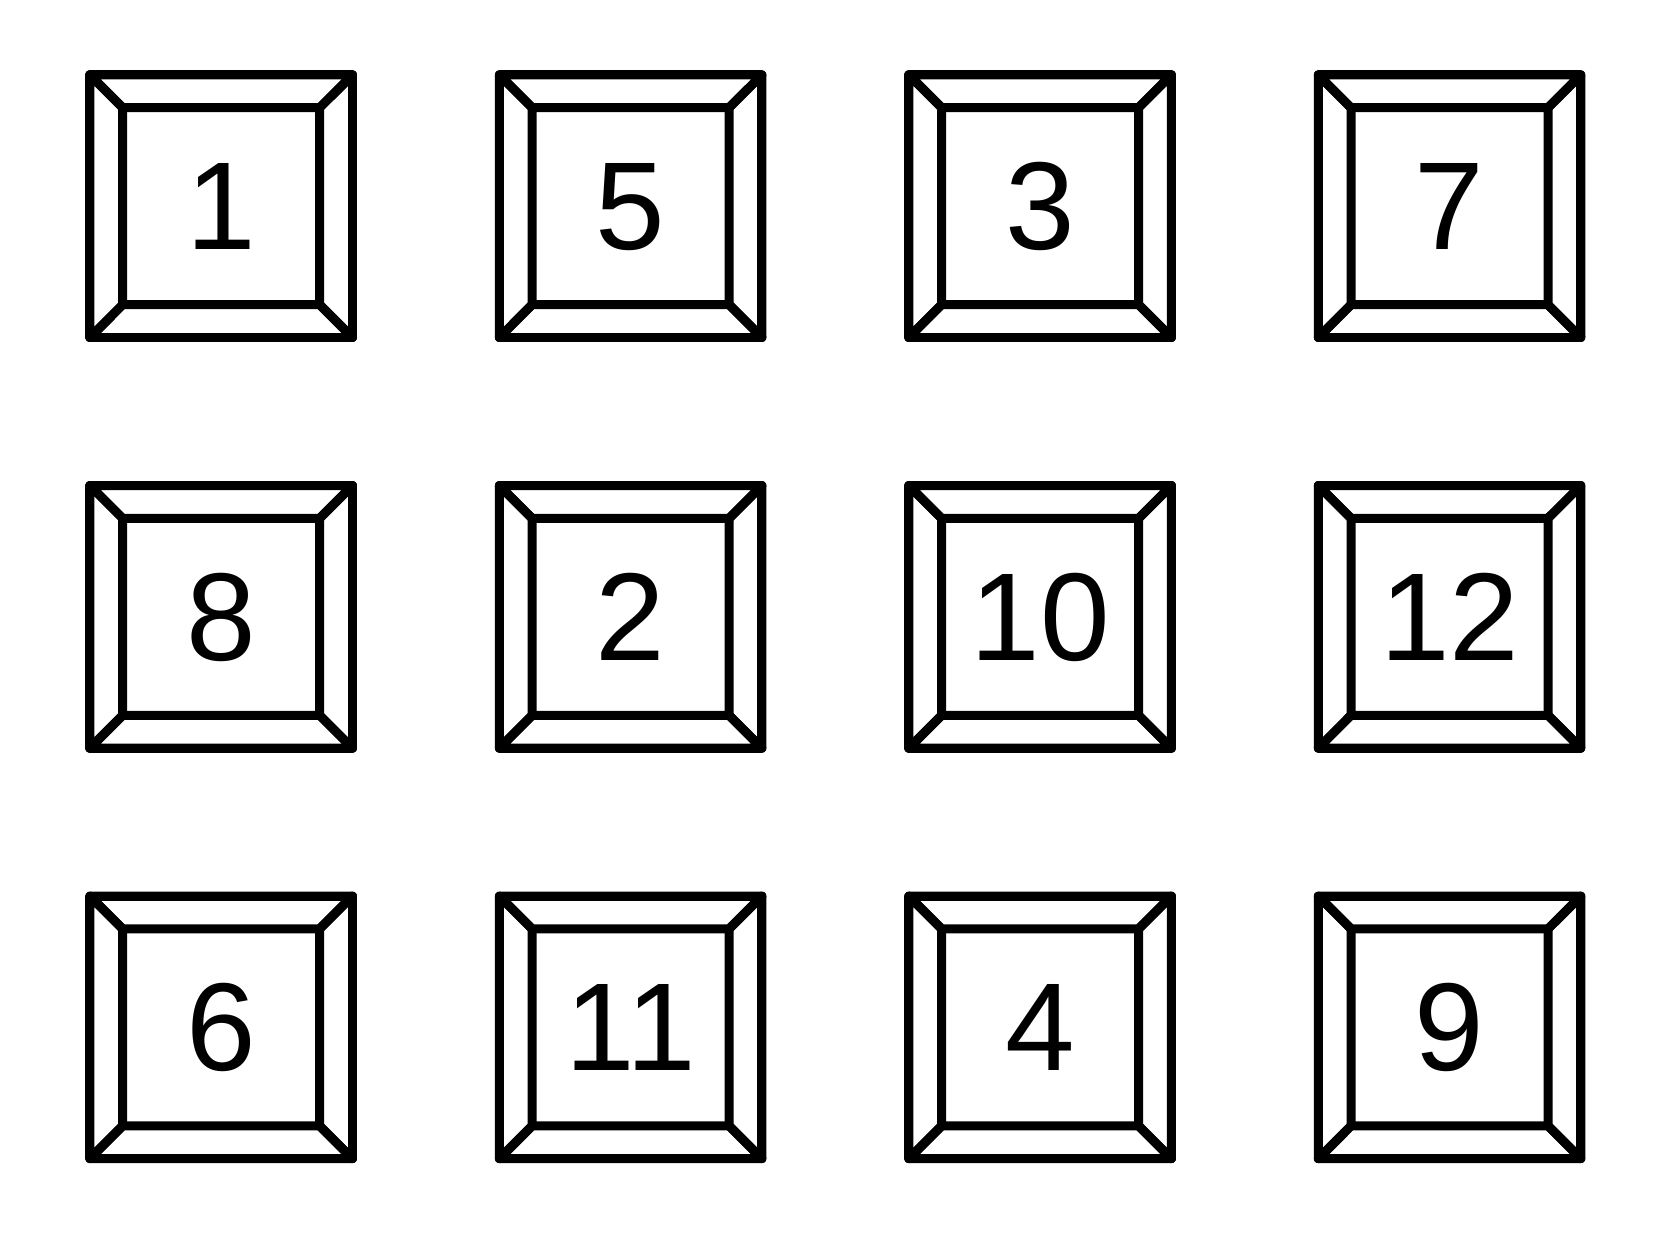

1
8
6
5
2
11
3
10
4
7
12
9